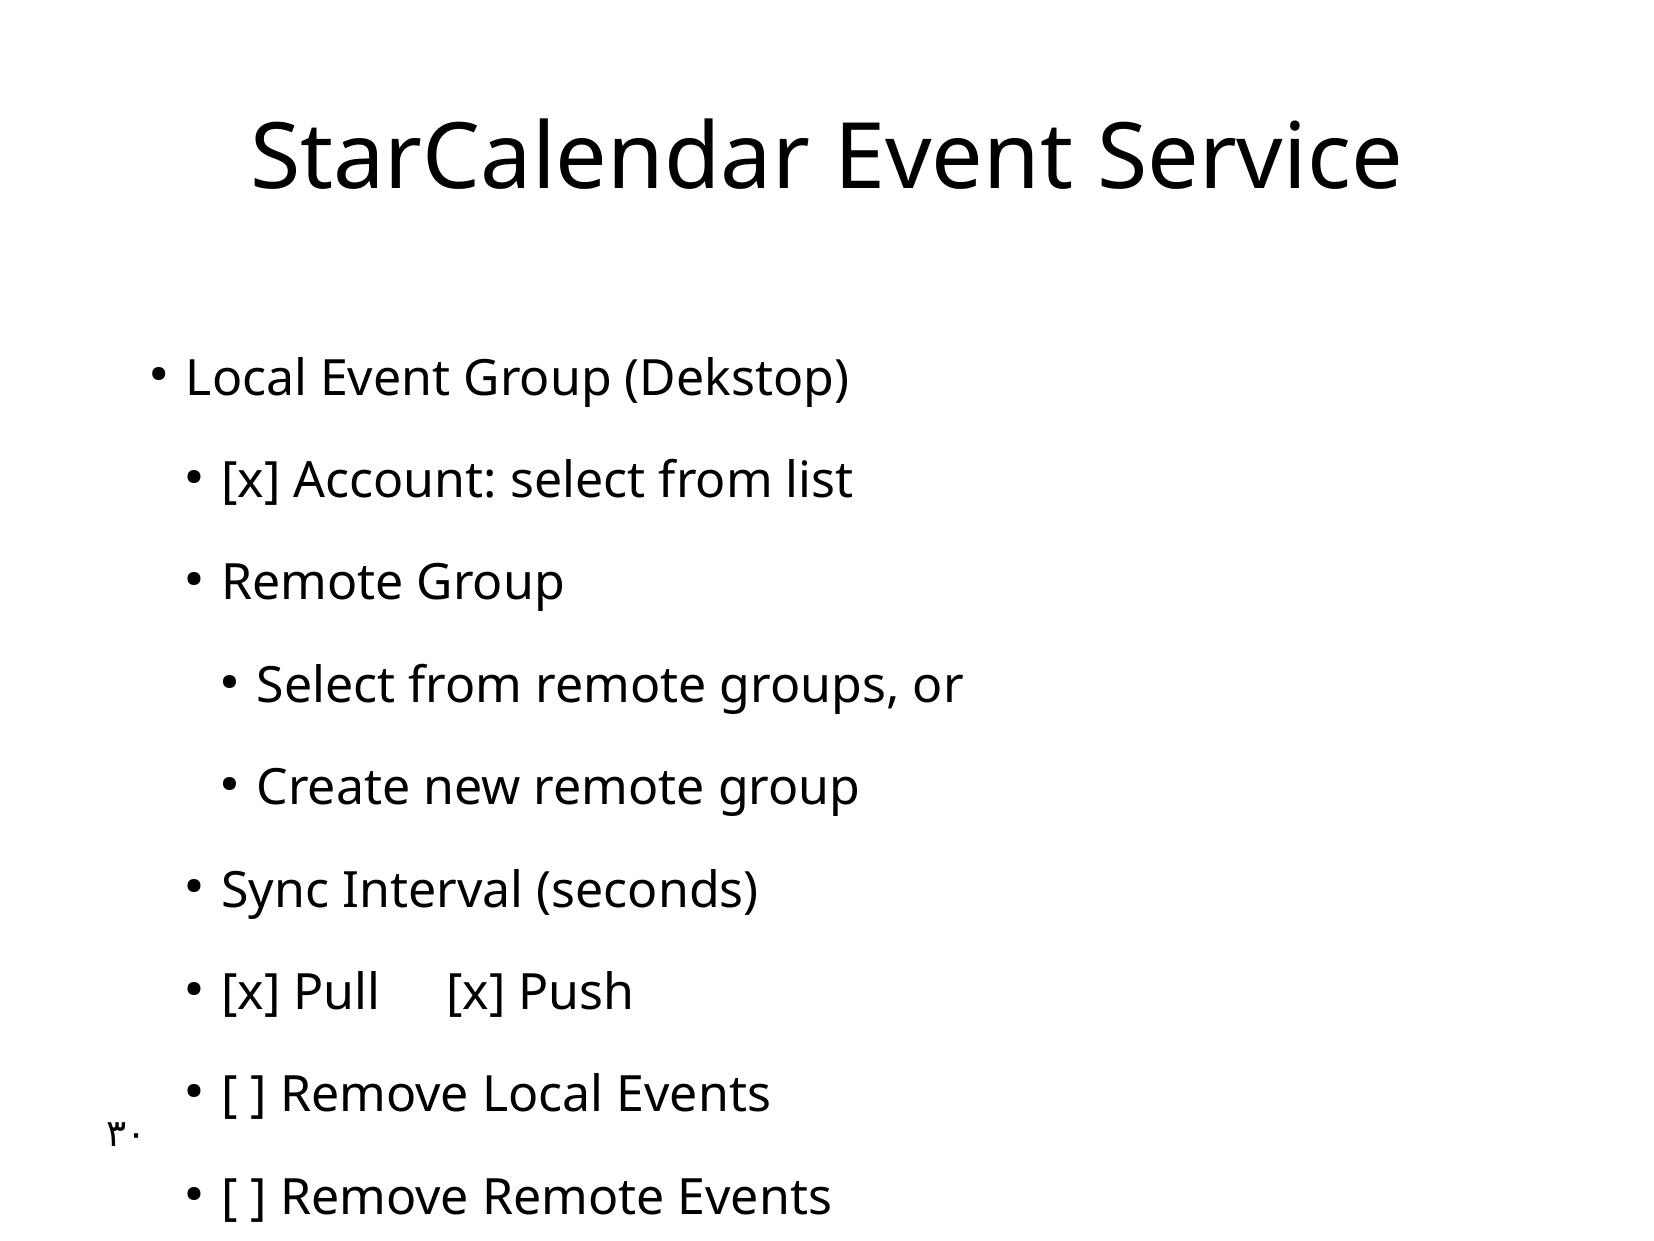

# StarCalendar Event Service
Local Event Group (Dekstop)
[x] Account: select from list
Remote Group
Select from remote groups, or
Create new remote group
Sync Interval (seconds)
[x] Pull	[x] Push
[ ] Remove Local Events
[ ] Remove Remote Events
۳۰